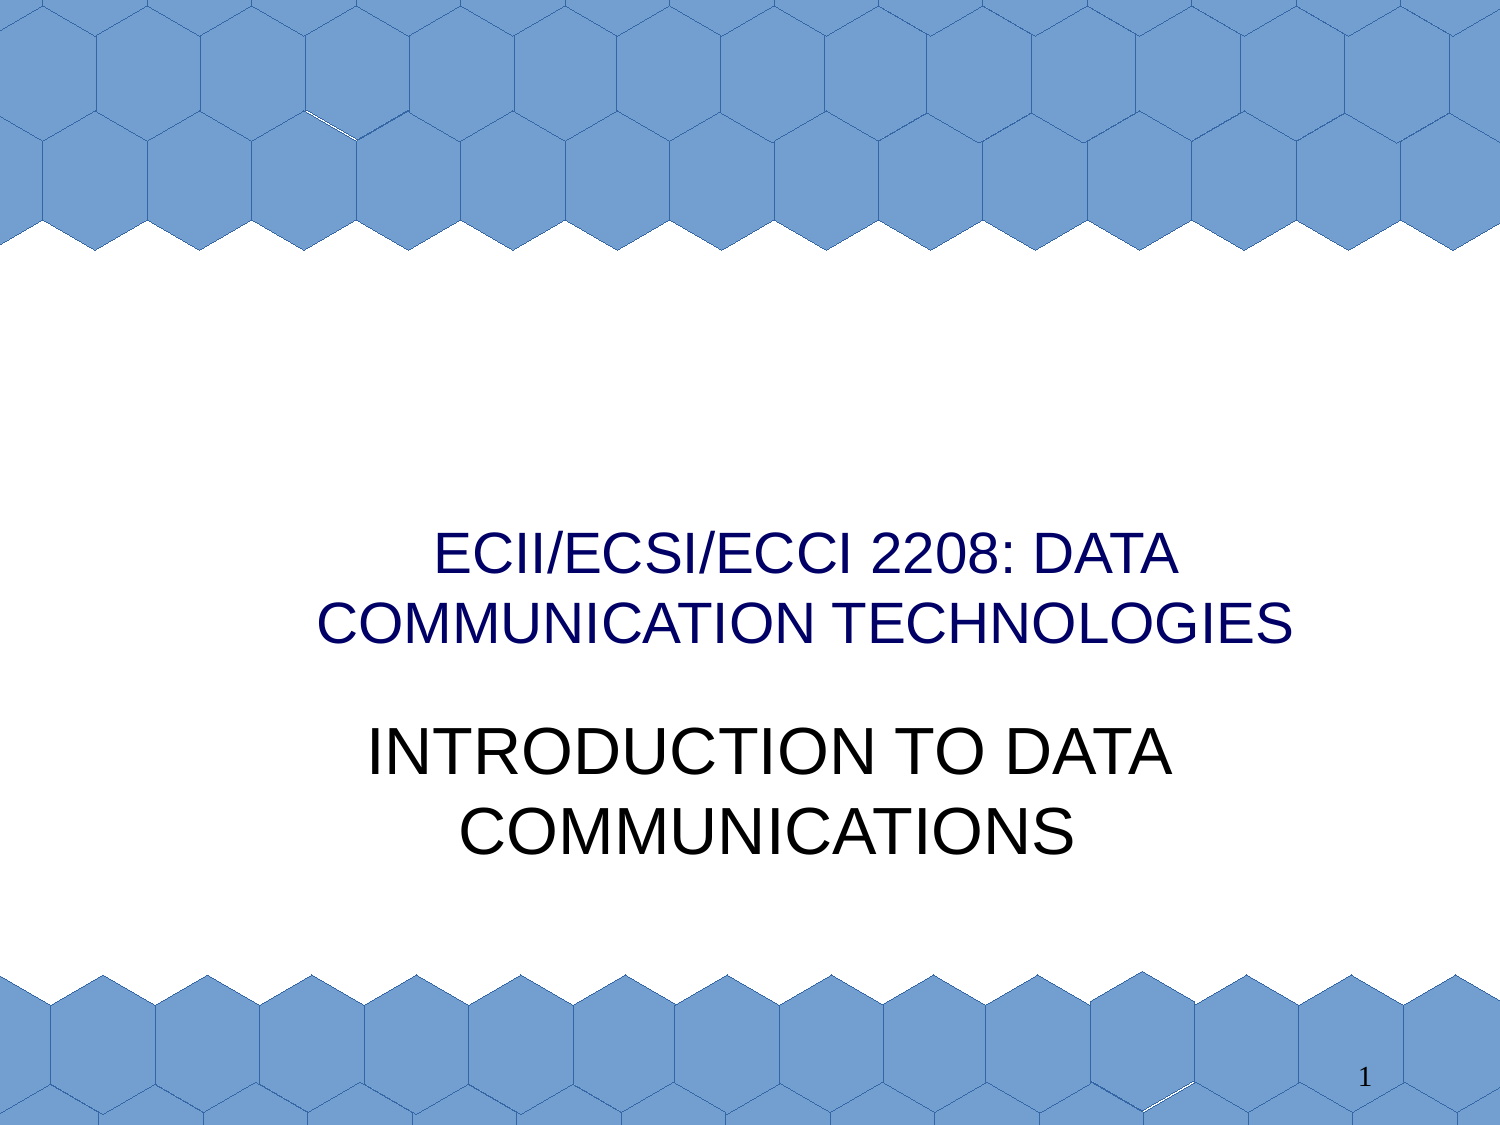

# ECII/ECSI/ECCI 2208: DATA COMMUNICATION TECHNOLOGIES
INTRODUCTION TO DATA COMMUNICATIONS